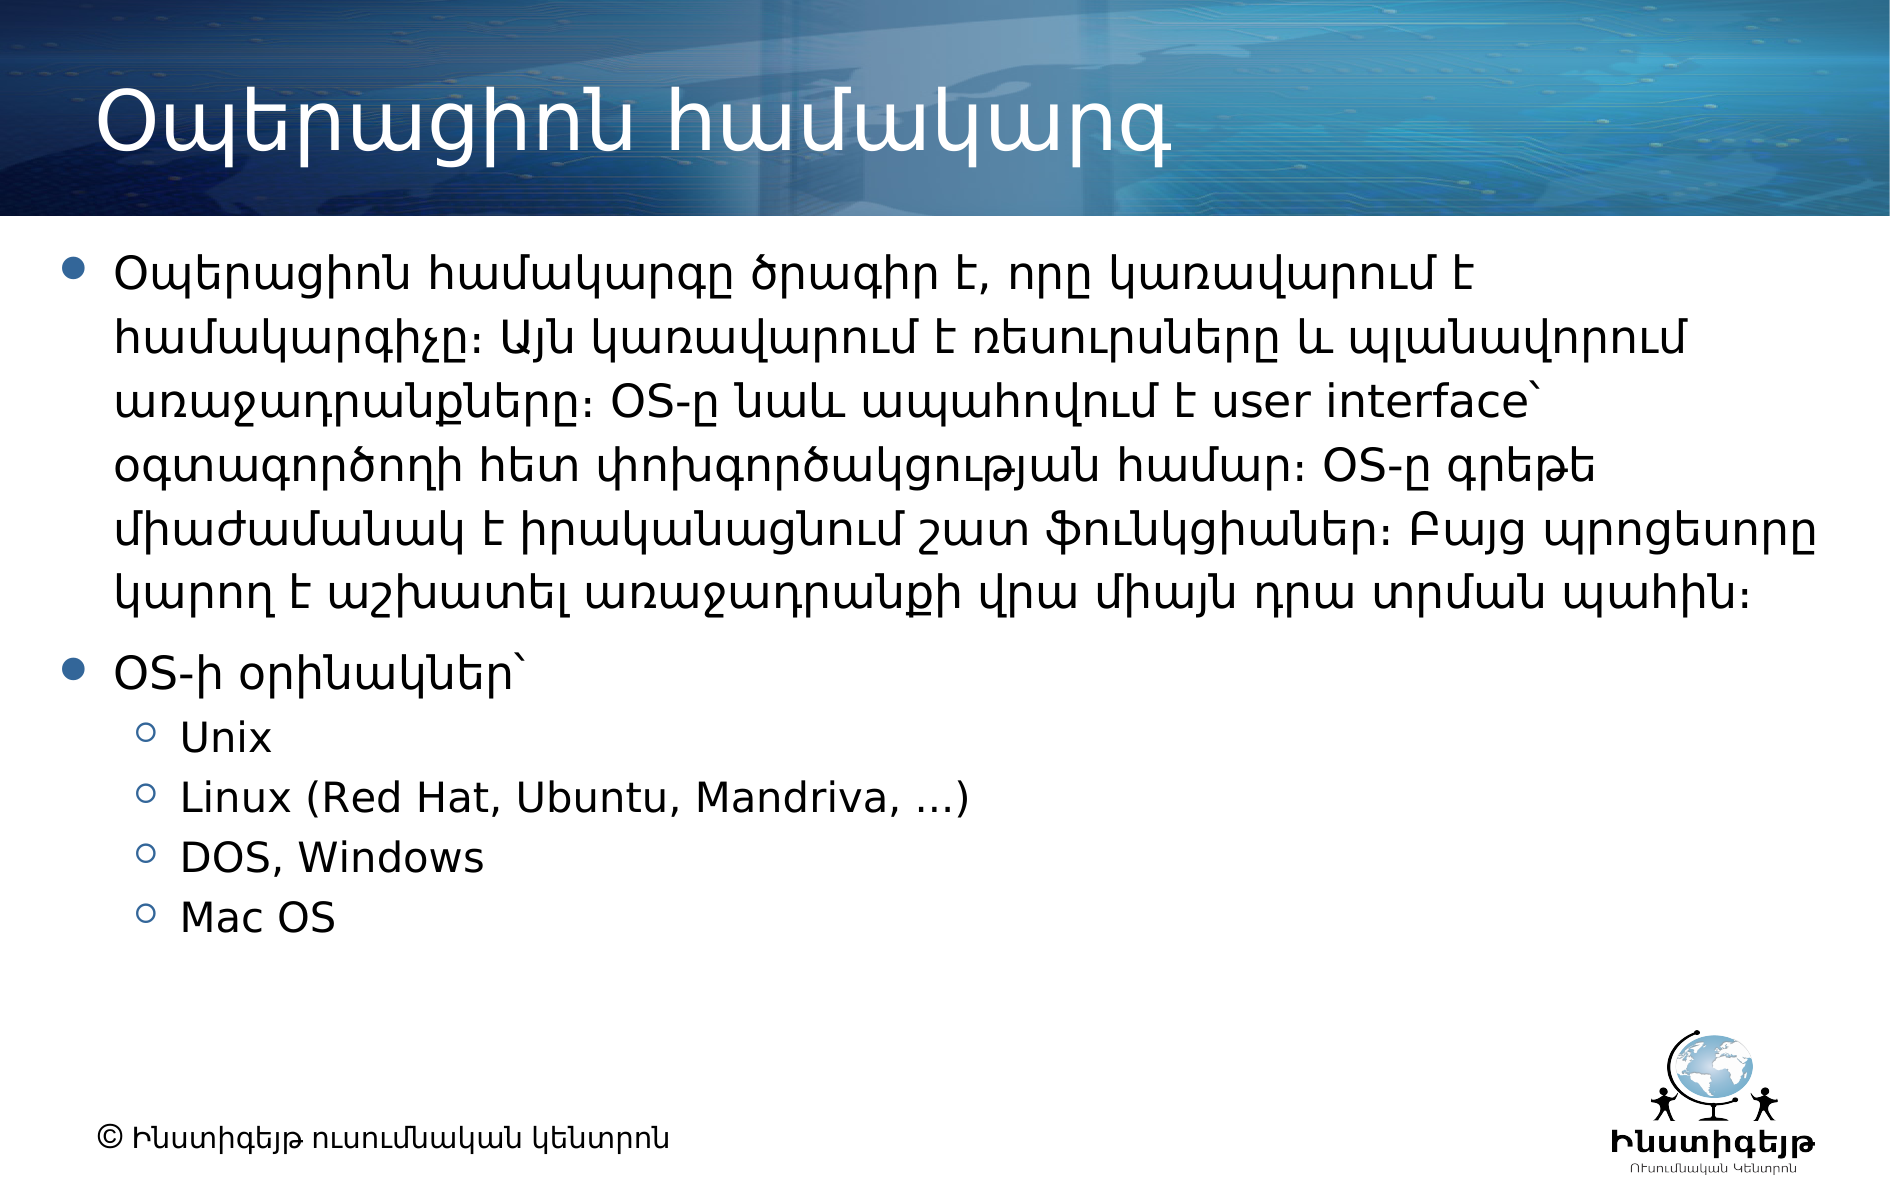

# Օպերացիոն համակարգ
Օպերացիոն համակարգը ծրագիր է, որը կառավարում է համակարգիչը։ Այն կառավարում է ռեսուրսները և պլանավորում առաջադրանքները։ OS-ը նաև ապահովում է user interface՝ օգտագործողի հետ փոխգործակցության համար։ OS-ը գրեթե միաժամանակ է իրականացնում շատ ֆունկցիաներ։ Բայց պրոցեսորը կարող է աշխատել առաջադրանքի վրա միայն դրա տրման պահին։
OS-ի օրինակներ՝
Unix
Linux (Red Hat, Ubuntu, Mandriva, ...)
DOS, Windows
Mac OS